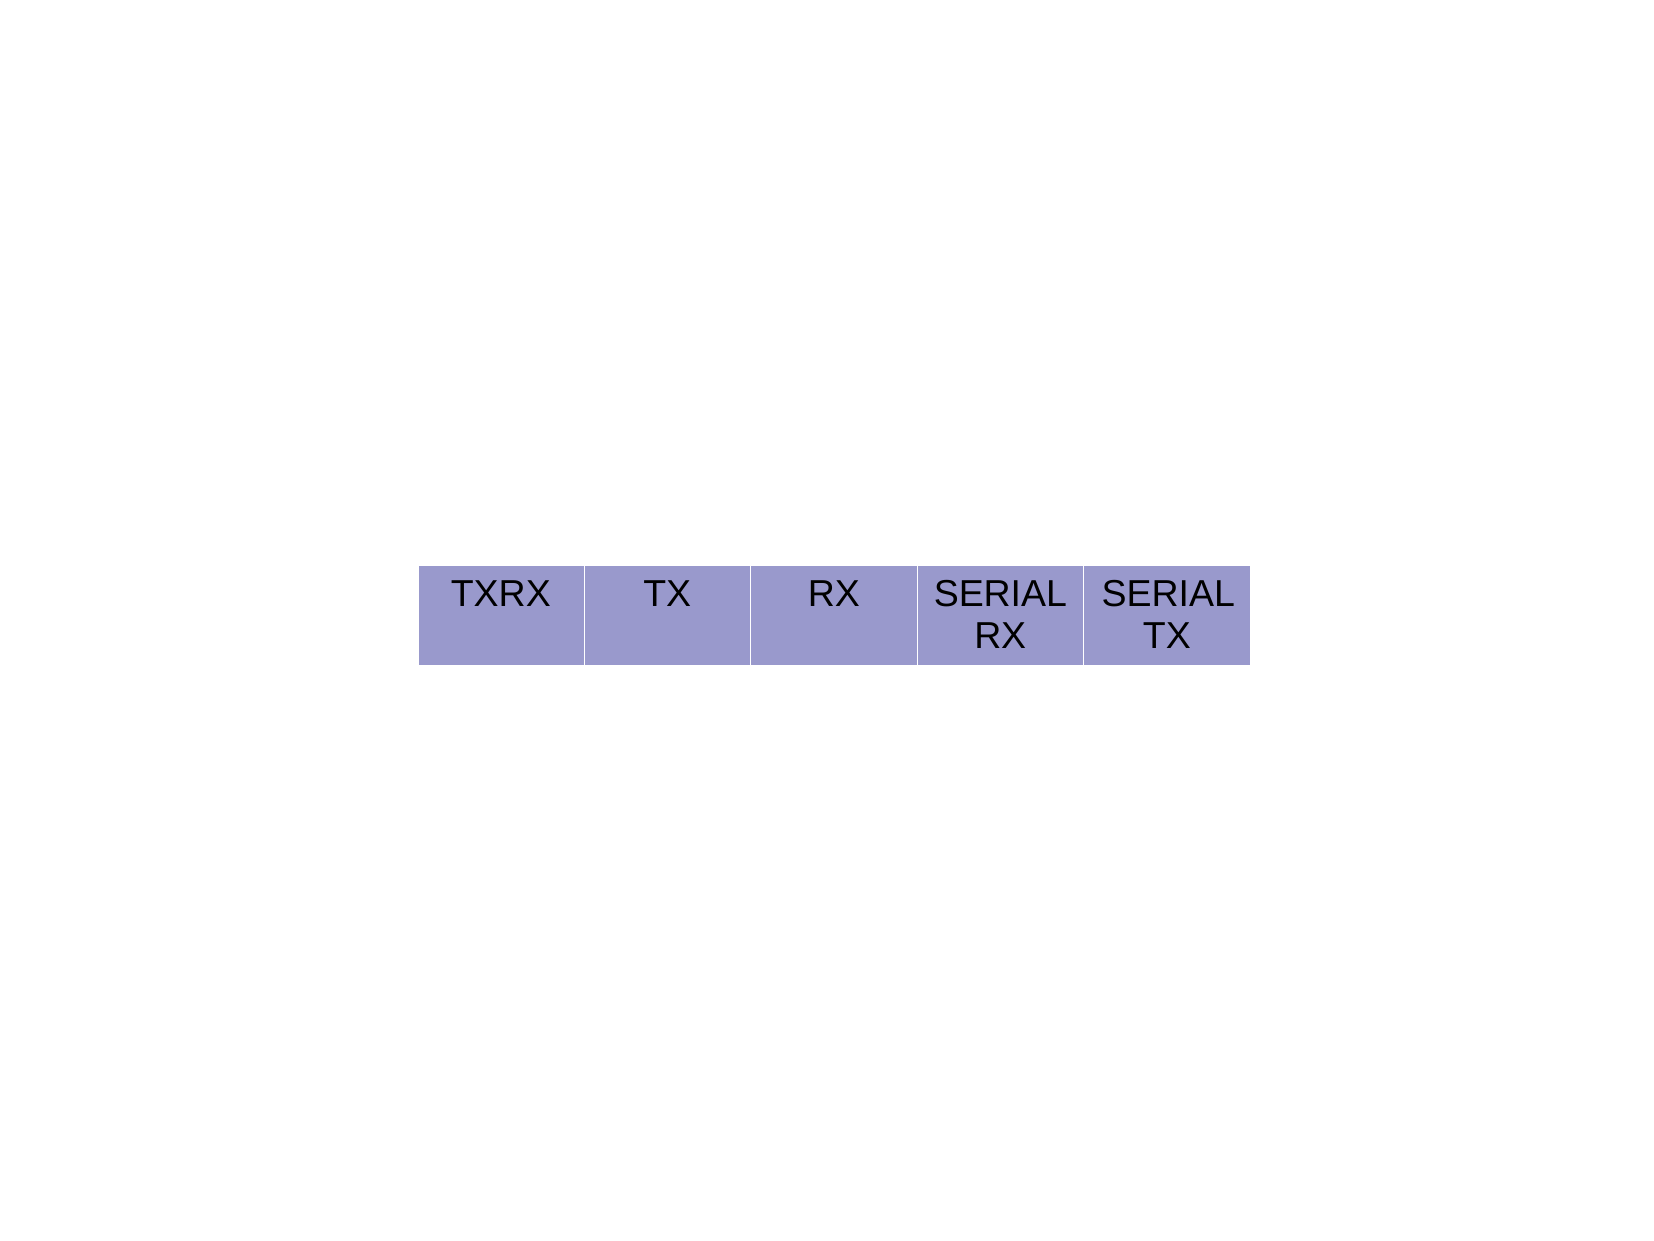

| TXRX | TX | RX | SERIALRX | SERIALTX |
| --- | --- | --- | --- | --- |